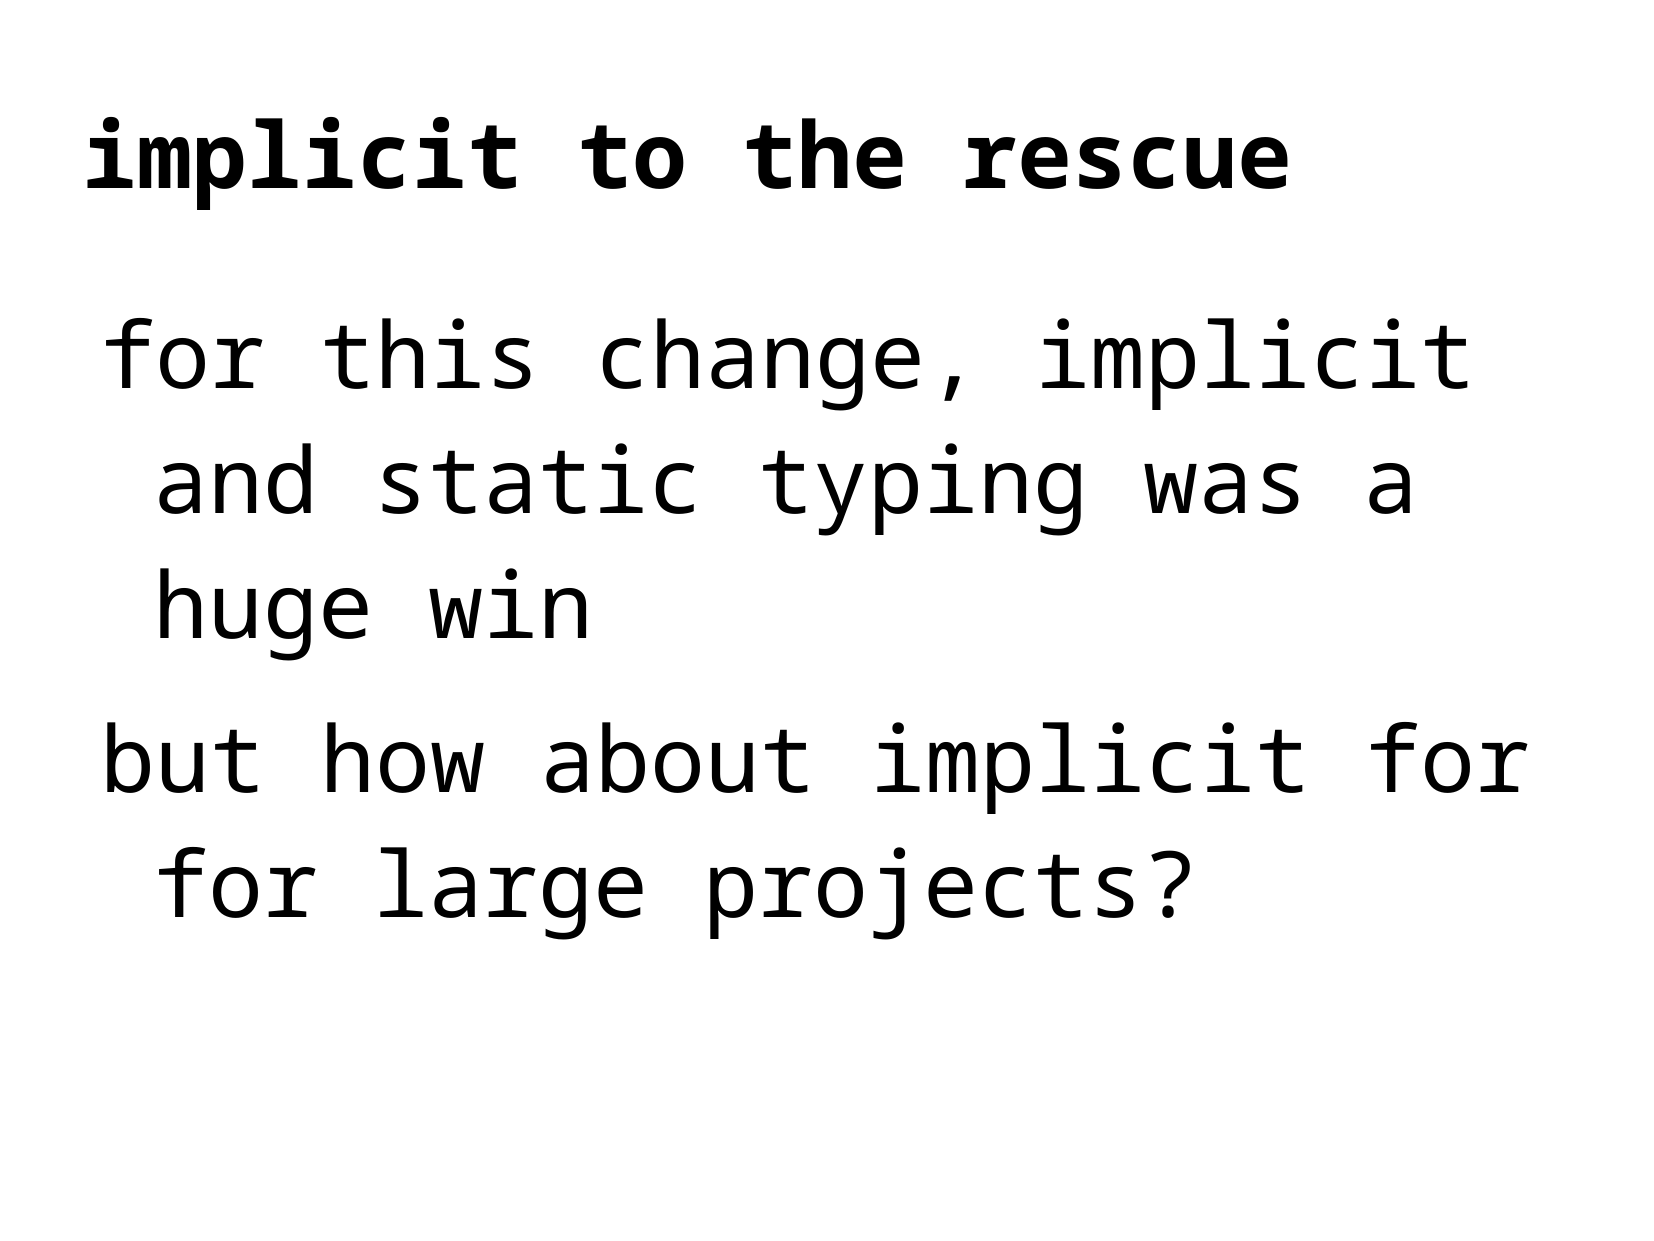

# implicit to the rescue
for this change, implicit and static typing was a huge win
but how about implicit for for large projects?